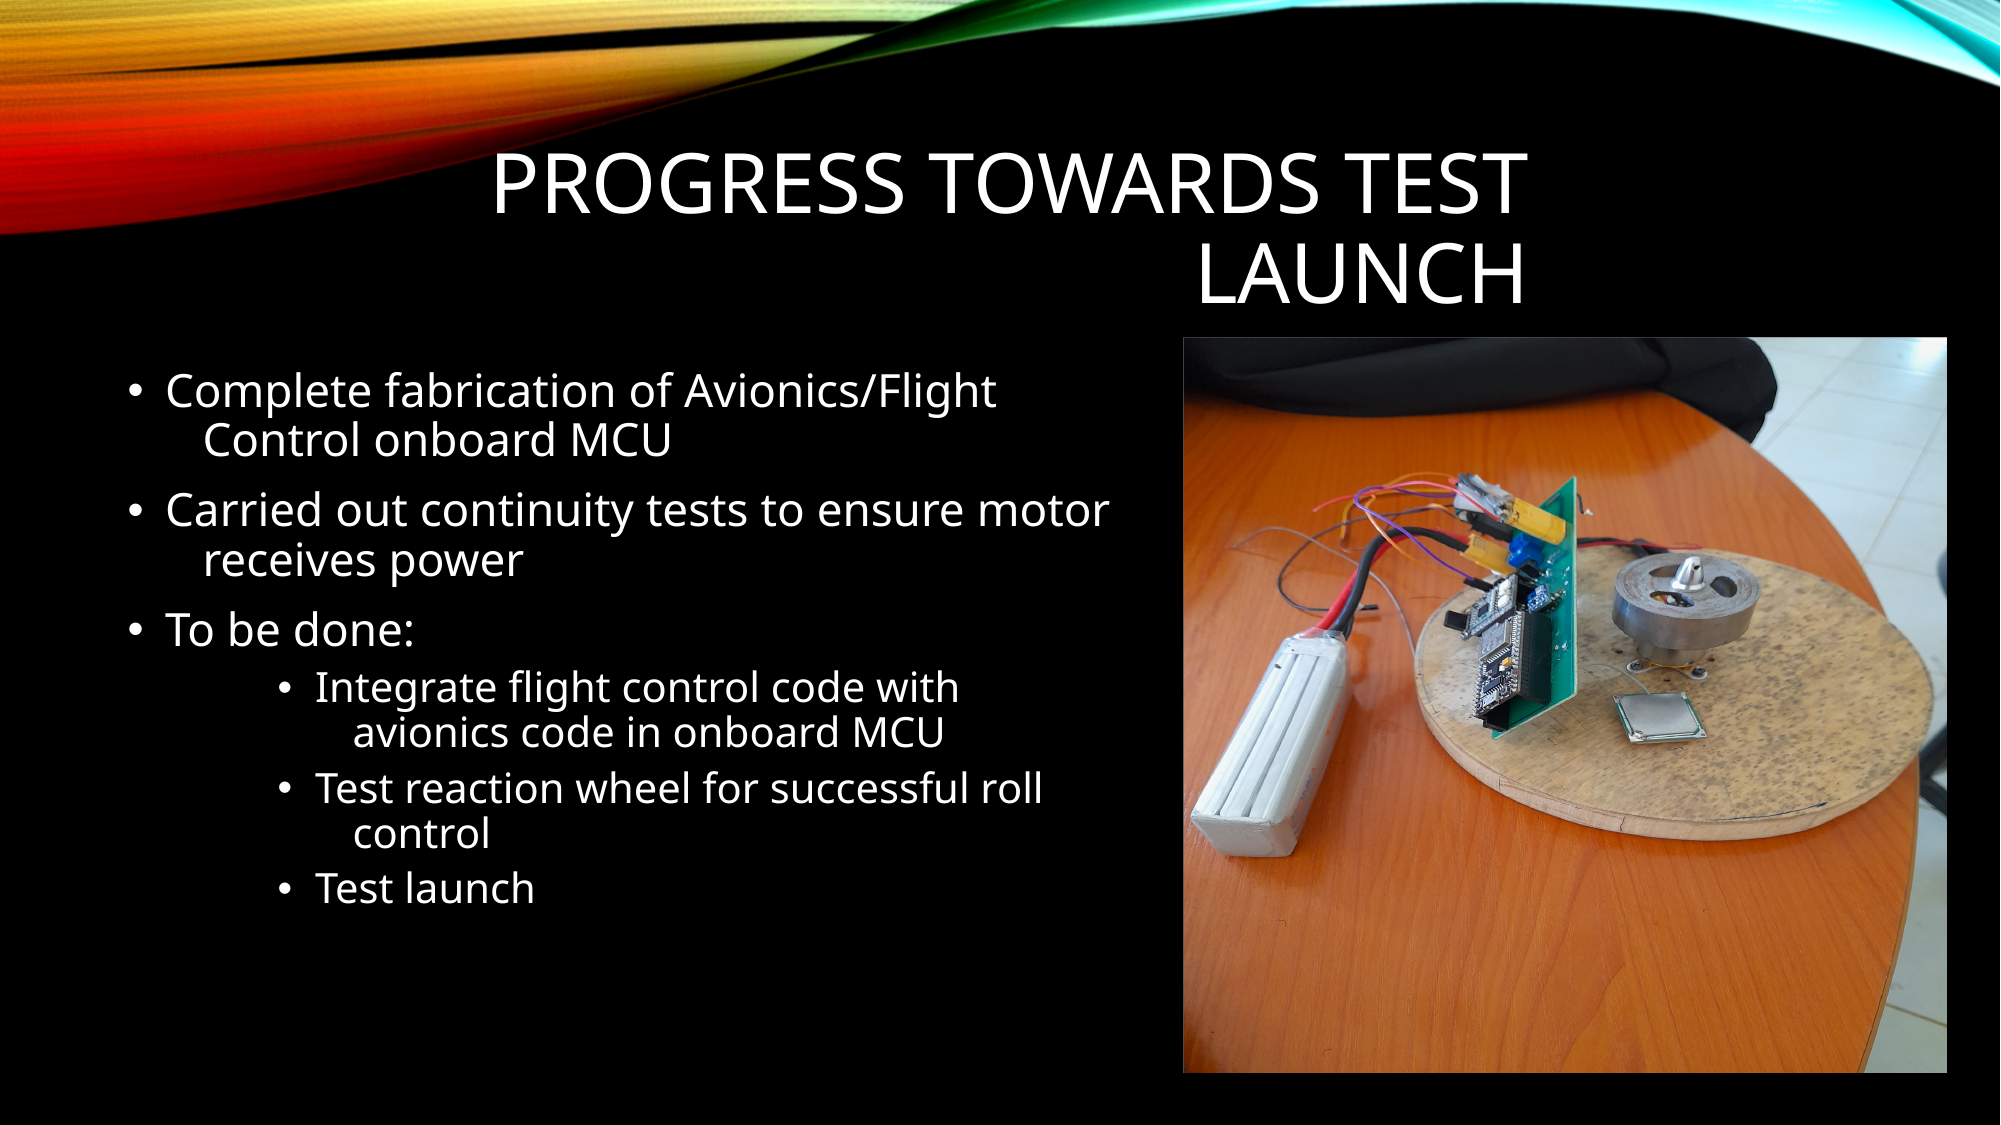

# Progress towards test launch
Complete fabrication of Avionics/Flight Control onboard MCU
Carried out continuity tests to ensure motor receives power
To be done:
Integrate flight control code with avionics code in onboard MCU
Test reaction wheel for successful roll control
Test launch